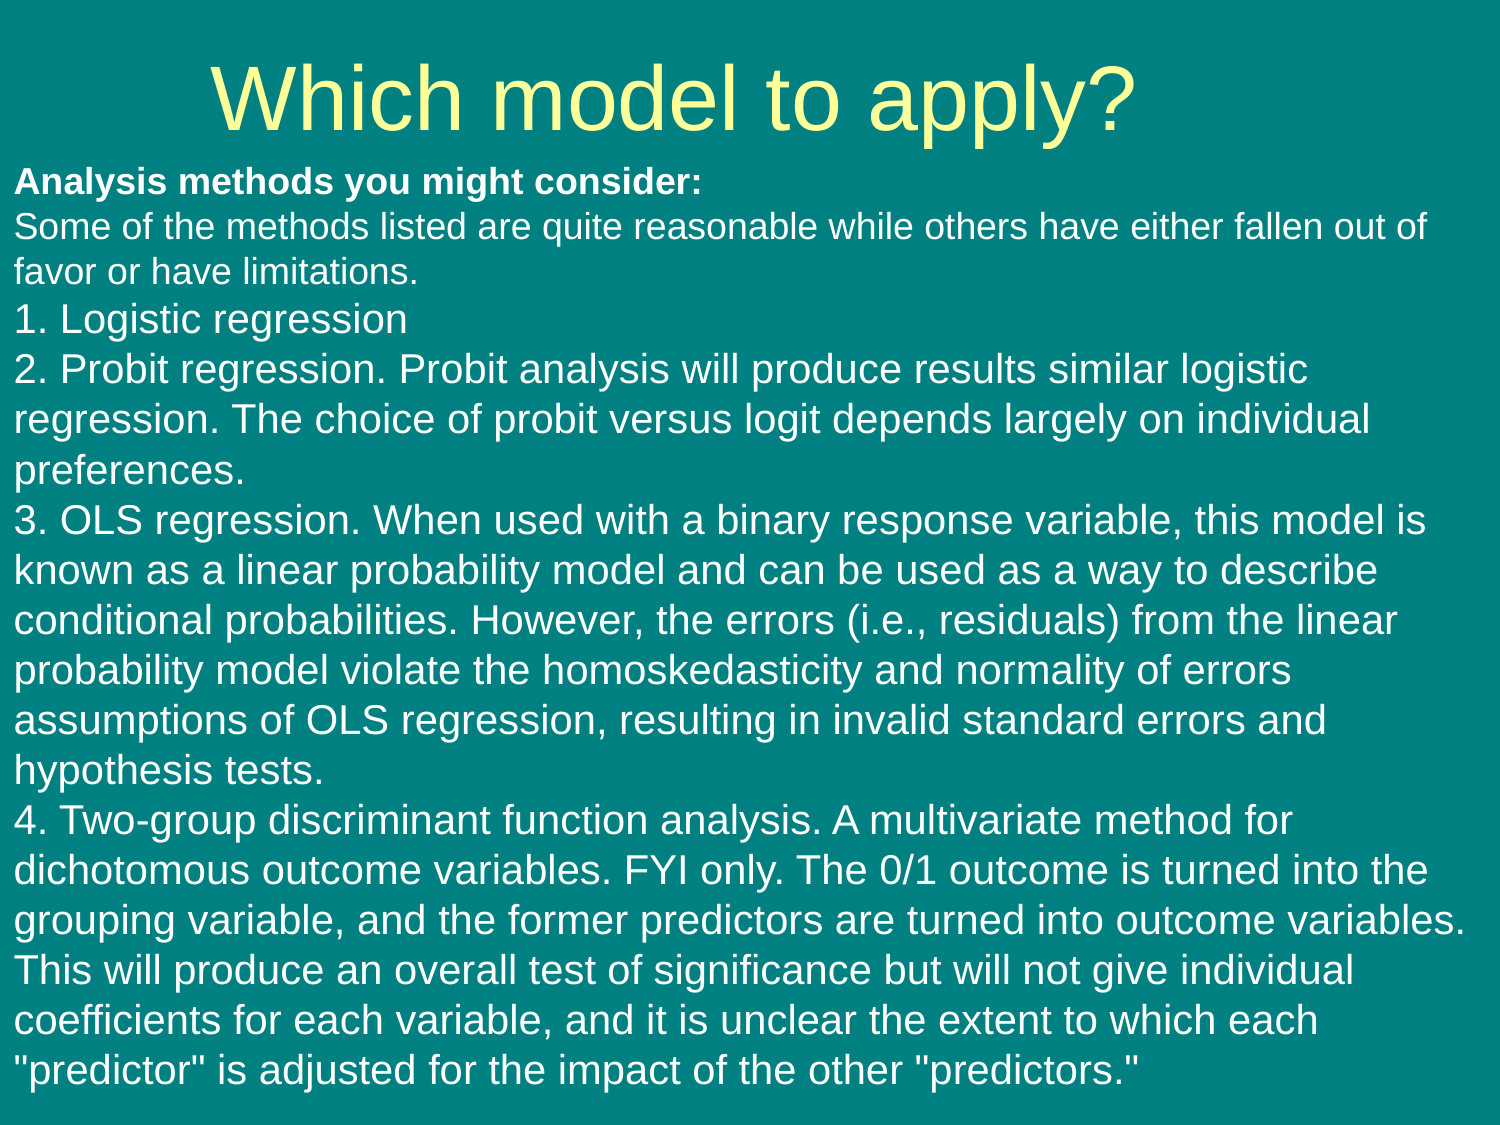

# Which model to apply?
Analysis methods you might consider:
Some of the methods listed are quite reasonable while others have either fallen out of favor or have limitations.
1. Logistic regression
2. Probit regression. Probit analysis will produce results similar logistic regression. The choice of probit versus logit depends largely on individual preferences.
3. OLS regression. When used with a binary response variable, this model is known as a linear probability model and can be used as a way to describe conditional probabilities. However, the errors (i.e., residuals) from the linear probability model violate the homoskedasticity and normality of errors assumptions of OLS regression, resulting in invalid standard errors and hypothesis tests.
4. Two-group discriminant function analysis. A multivariate method for dichotomous outcome variables. FYI only. The 0/1 outcome is turned into the grouping variable, and the former predictors are turned into outcome variables. This will produce an overall test of significance but will not give individual coefficients for each variable, and it is unclear the extent to which each "predictor" is adjusted for the impact of the other "predictors."